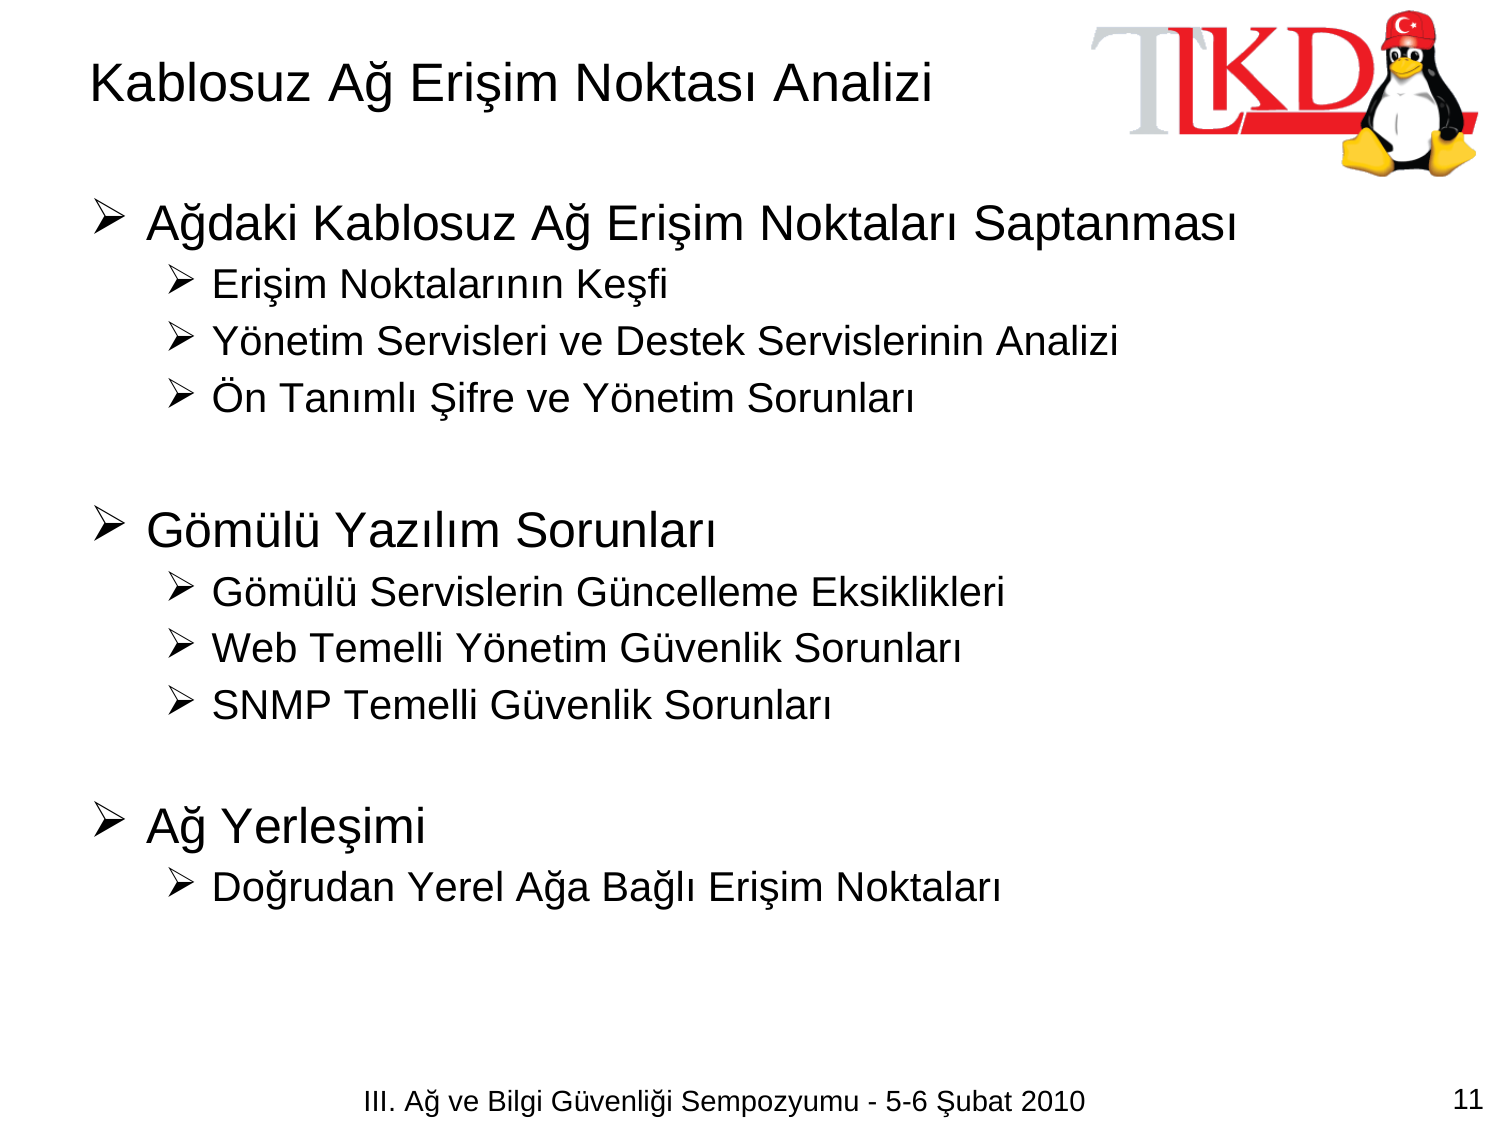

# Kablosuz Ağ Erişim Noktası Analizi
Ağdaki Kablosuz Ağ Erişim Noktaları Saptanması
Erişim Noktalarının Keşfi
Yönetim Servisleri ve Destek Servislerinin Analizi
Ön Tanımlı Şifre ve Yönetim Sorunları
Gömülü Yazılım Sorunları
Gömülü Servislerin Güncelleme Eksiklikleri
Web Temelli Yönetim Güvenlik Sorunları
SNMP Temelli Güvenlik Sorunları
Ağ Yerleşimi
Doğrudan Yerel Ağa Bağlı Erişim Noktaları
11